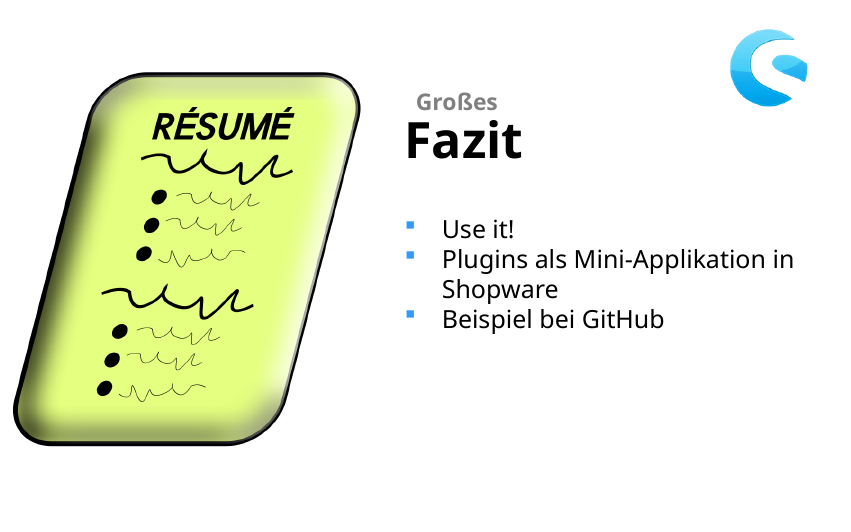

# Großes
Fazit
Use it!
Plugins als Mini-Applikation in Shopware
Beispiel bei GitHub